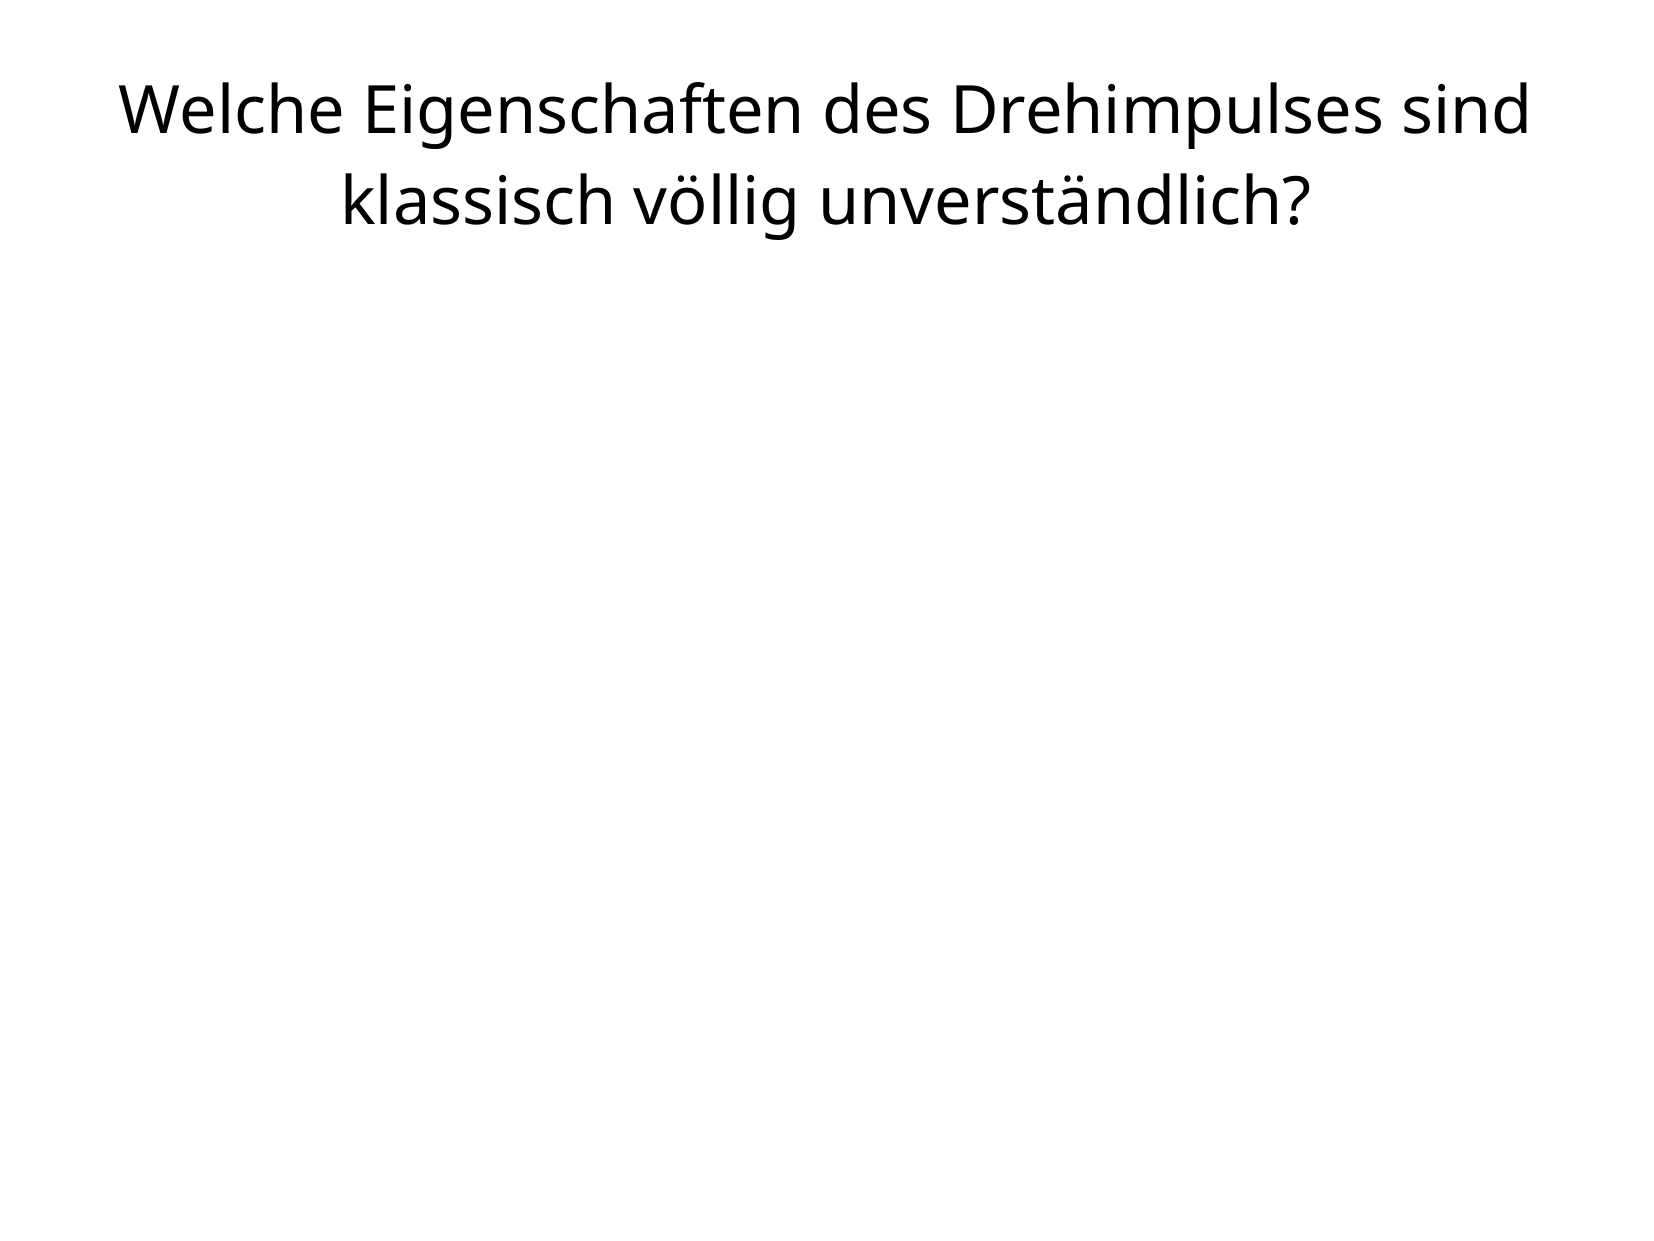

# Welche Eigenschaften des Drehimpulses sind klassisch völlig unverständlich?